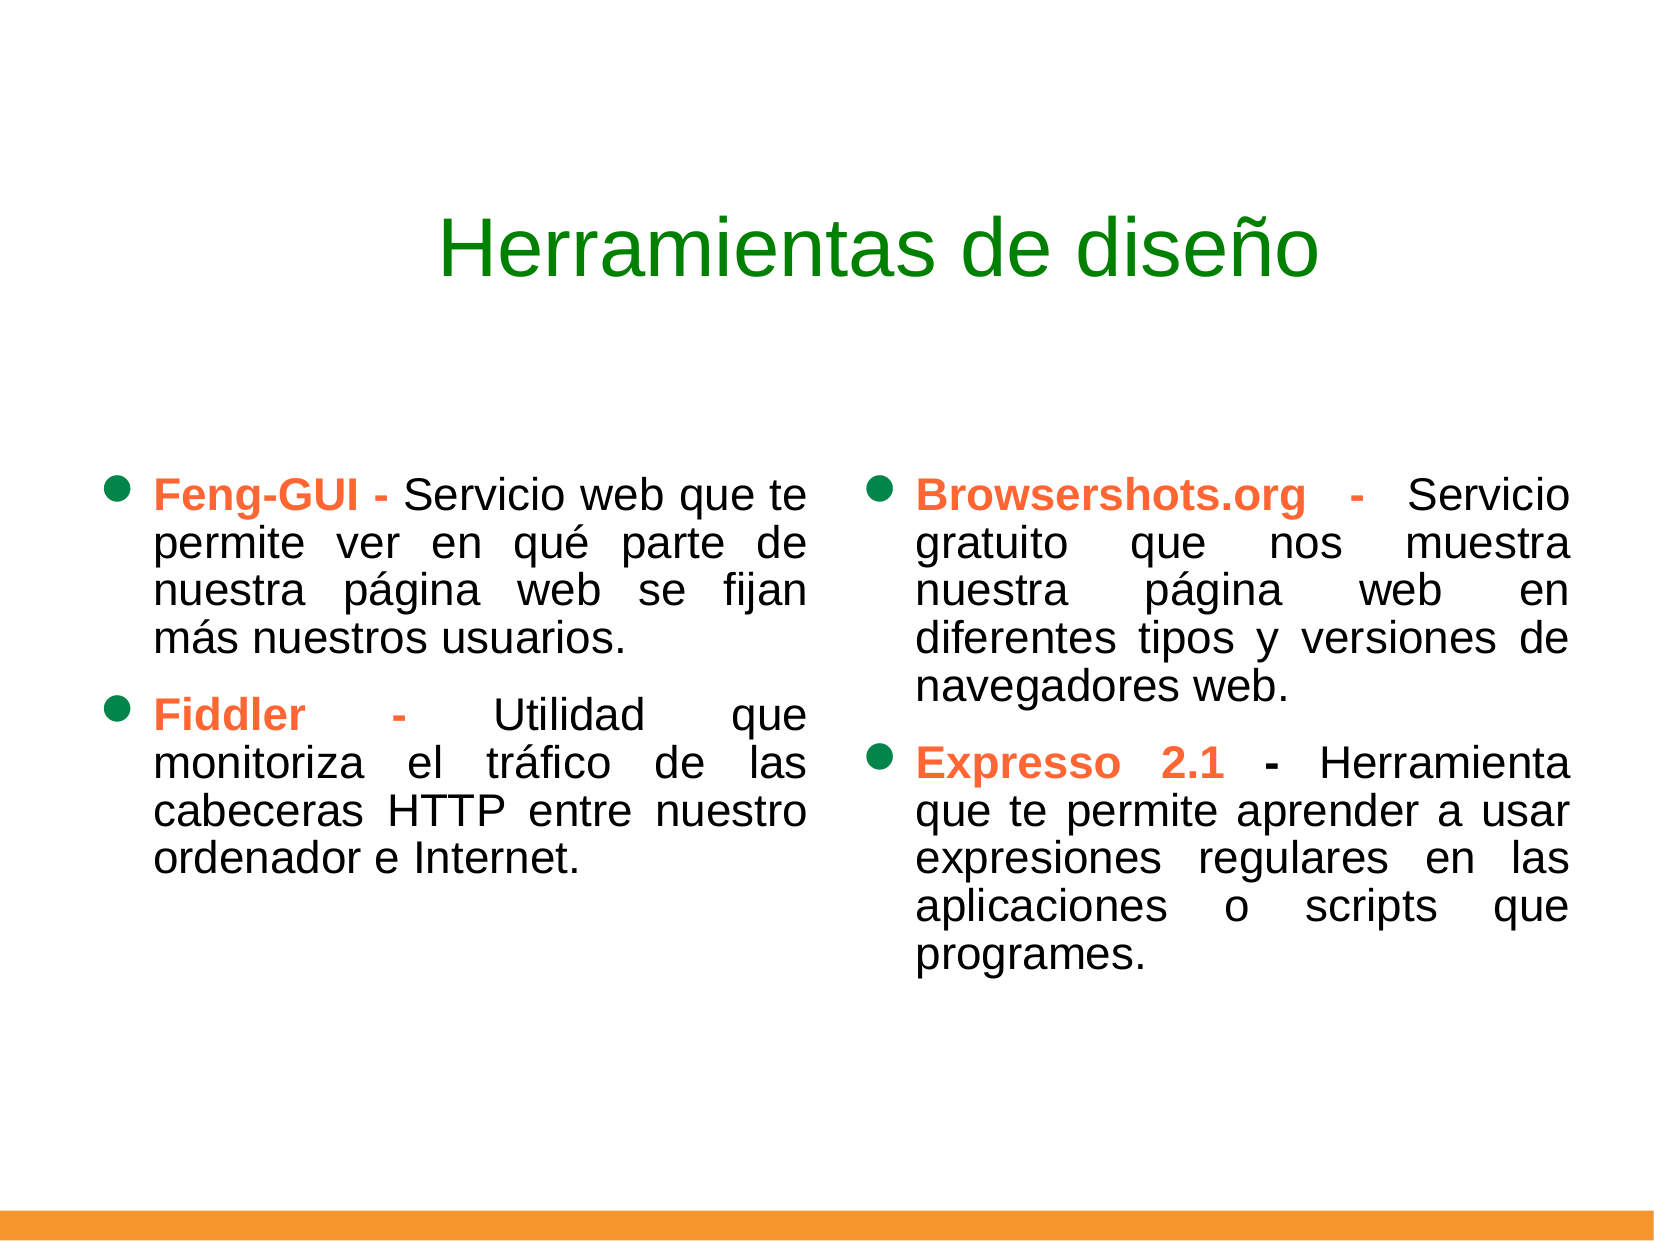

# Herramientas de diseño
Feng-GUI - Servicio web que te permite ver en qué parte de nuestra página web se fijan más nuestros usuarios.
Fiddler - Utilidad que monitoriza el tráfico de las cabeceras HTTP entre nuestro ordenador e Internet.
Browsershots.org - Servicio gratuito que nos muestra nuestra página web en diferentes tipos y versiones de navegadores web.
Expresso 2.1 - Herramienta que te permite aprender a usar expresiones regulares en las aplicaciones o scripts que programes.